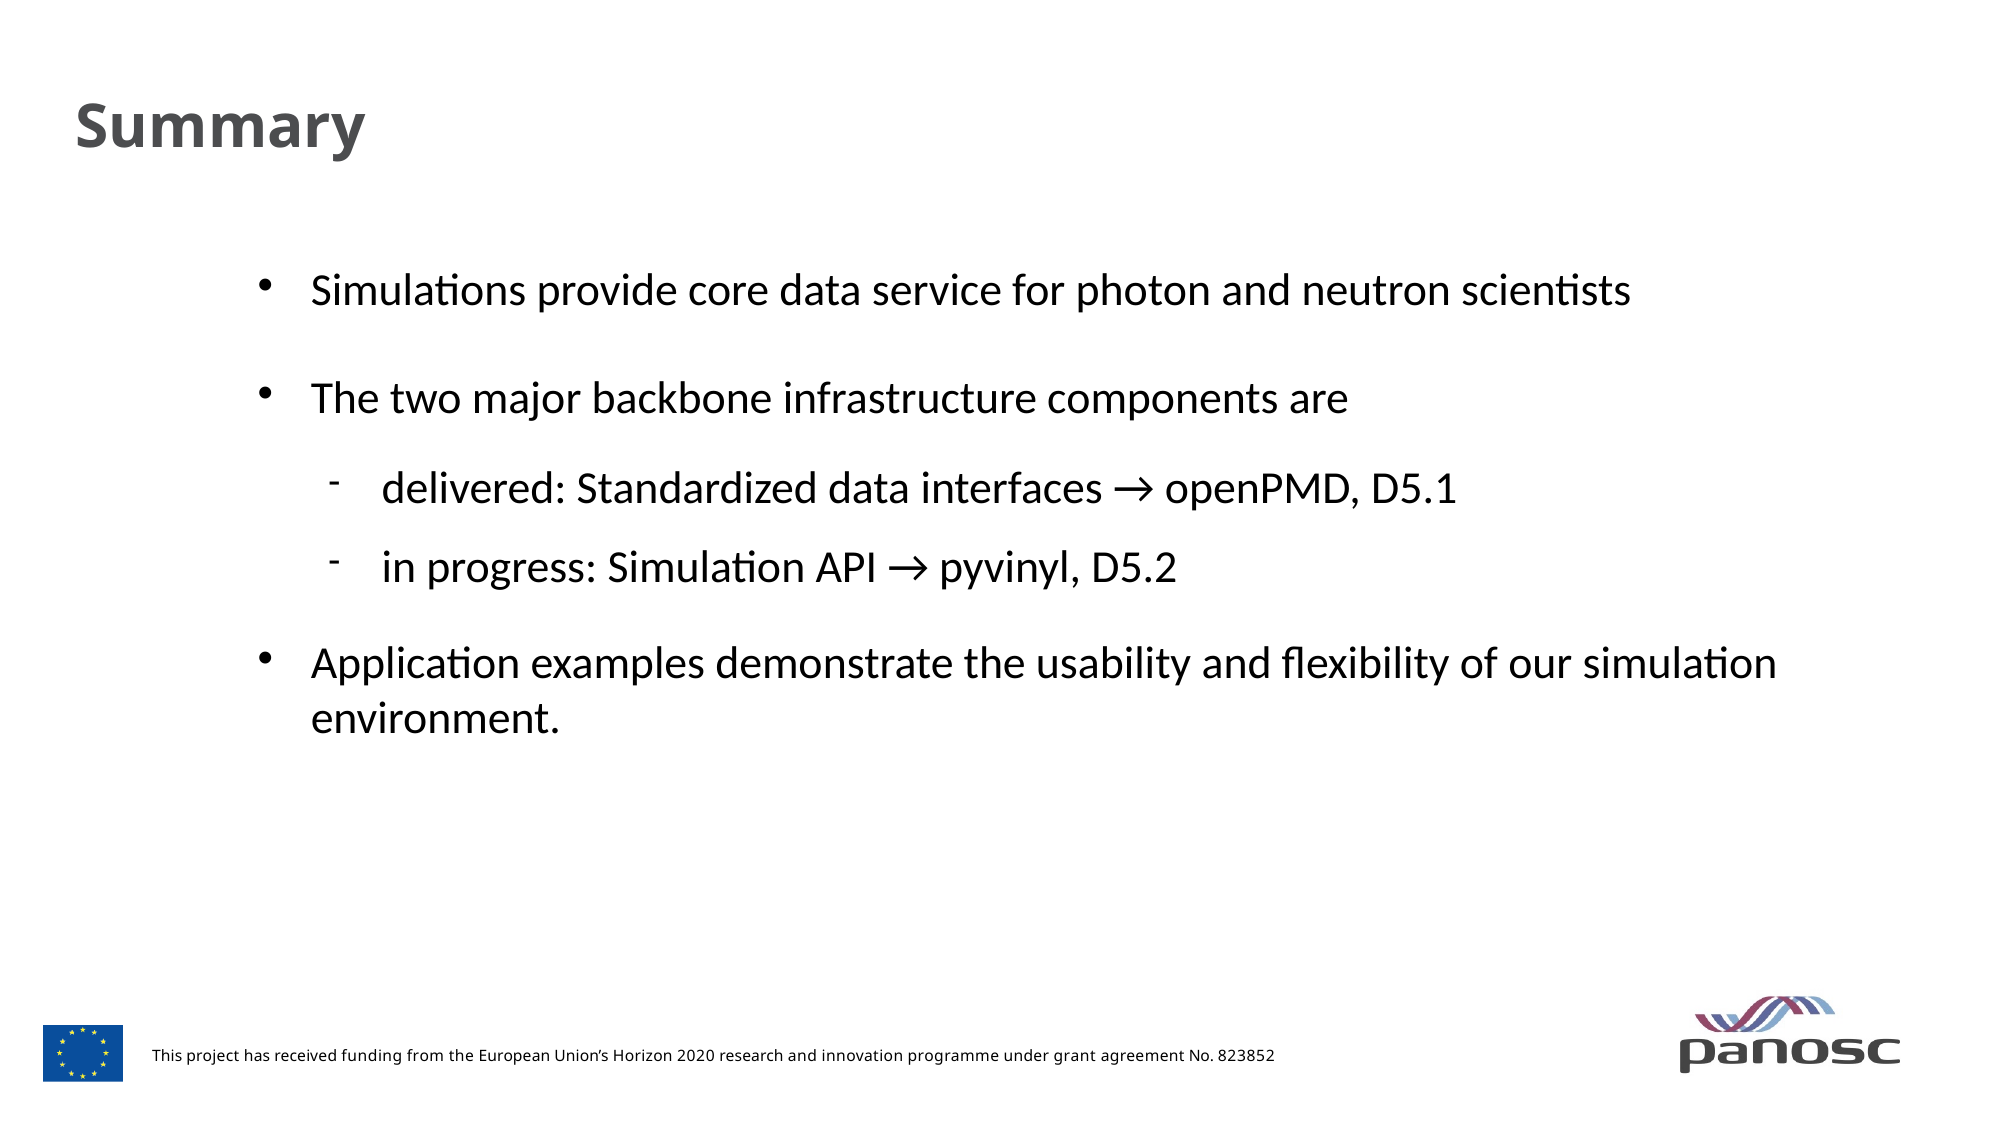

Summary
Simulations provide core data service for photon and neutron scientists
The two major backbone infrastructure components are
delivered: Standardized data interfaces → openPMD, D5.1
in progress: Simulation API → pyvinyl, D5.2
Application examples demonstrate the usability and flexibility of our simulation environment.